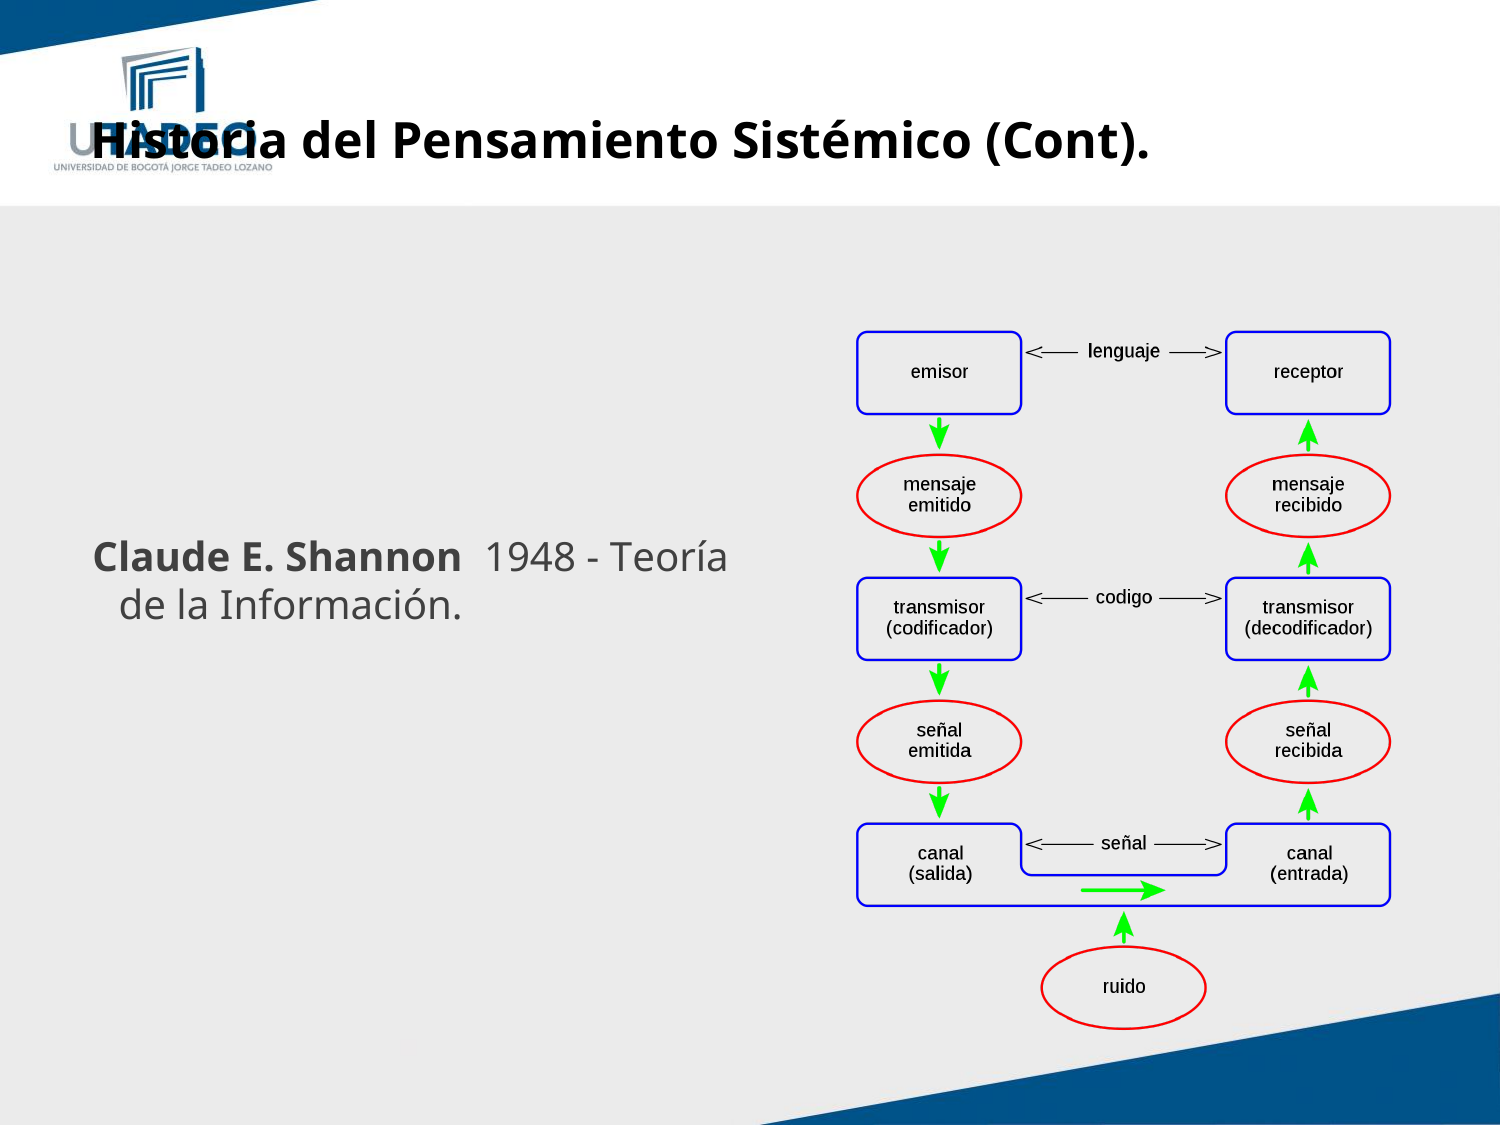

# Historia del Pensamiento Sistémico (Cont).
Claude E. Shannon 1948 - Teoría de la Información.